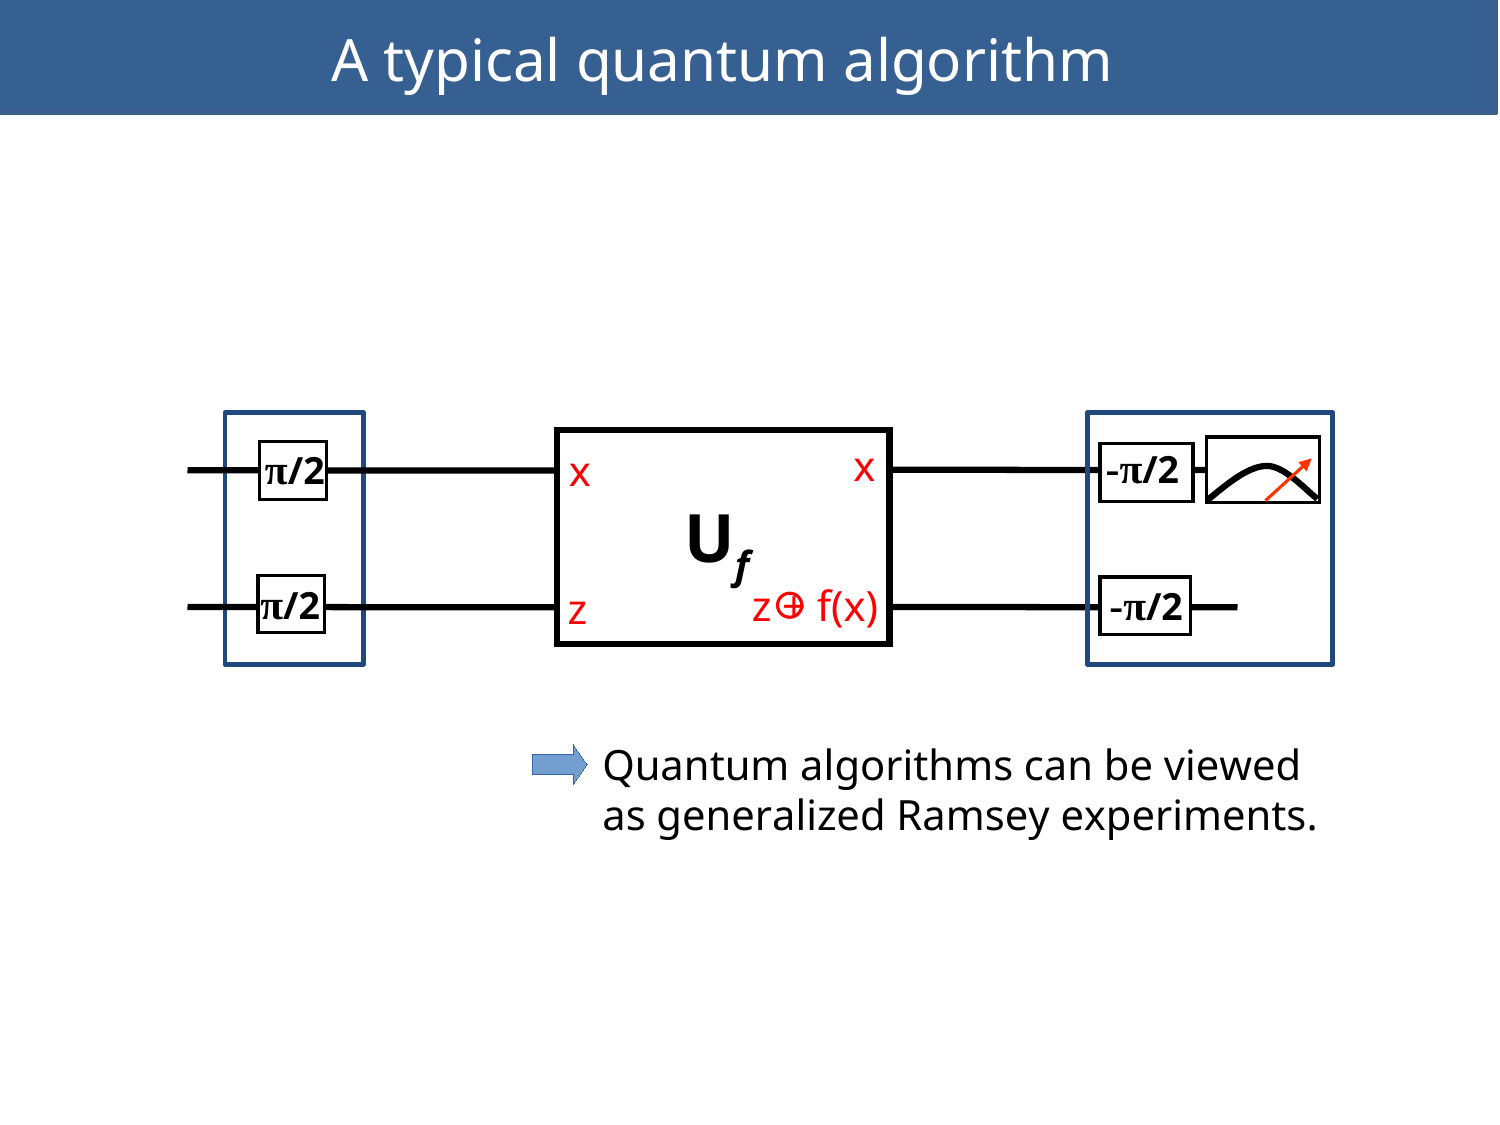

A typical quantum algorithm
x
-π/2
π/2
x
Uf
π/2
-π/2
z + f(x)‏
z
Quantum algorithms can be viewed
as generalized Ramsey experiments.